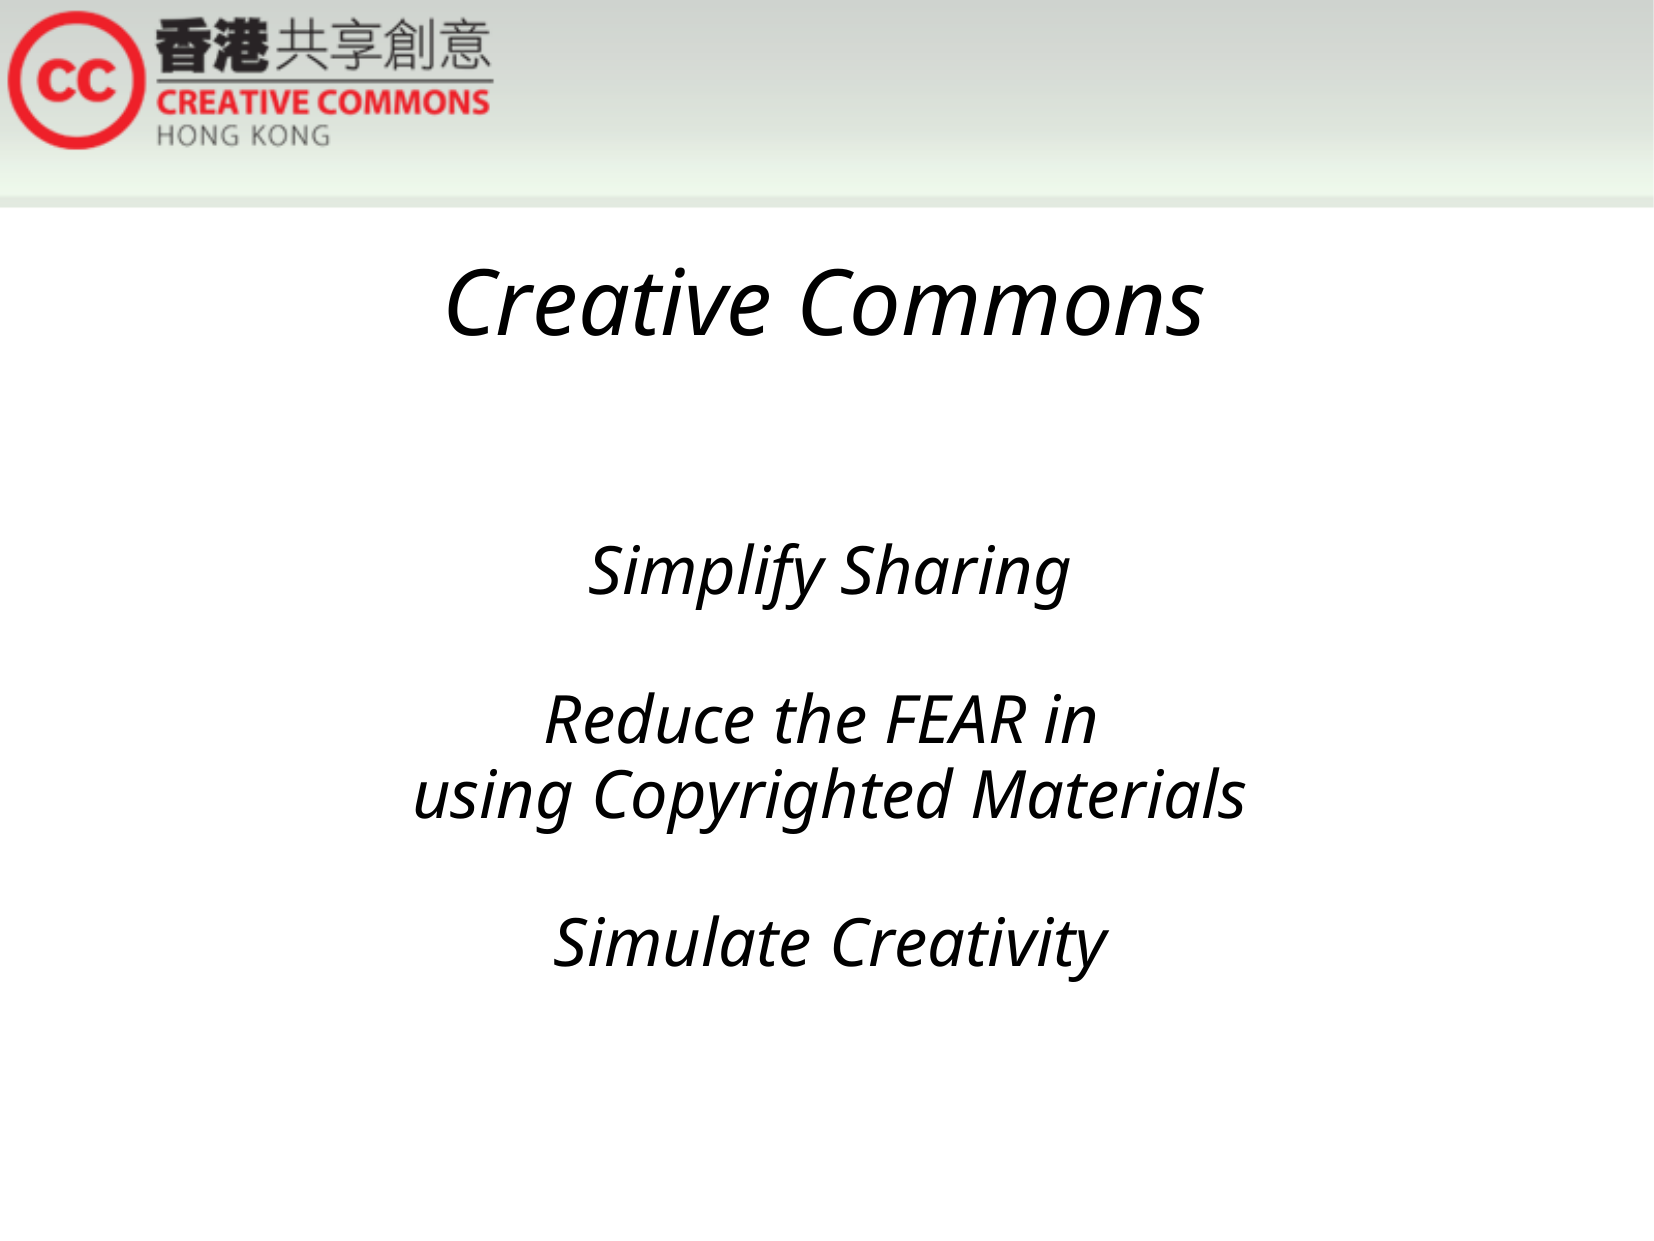

Creative Commons
Simplify Sharing
Reduce the FEAR in
using Copyrighted Materials
Simulate Creativity